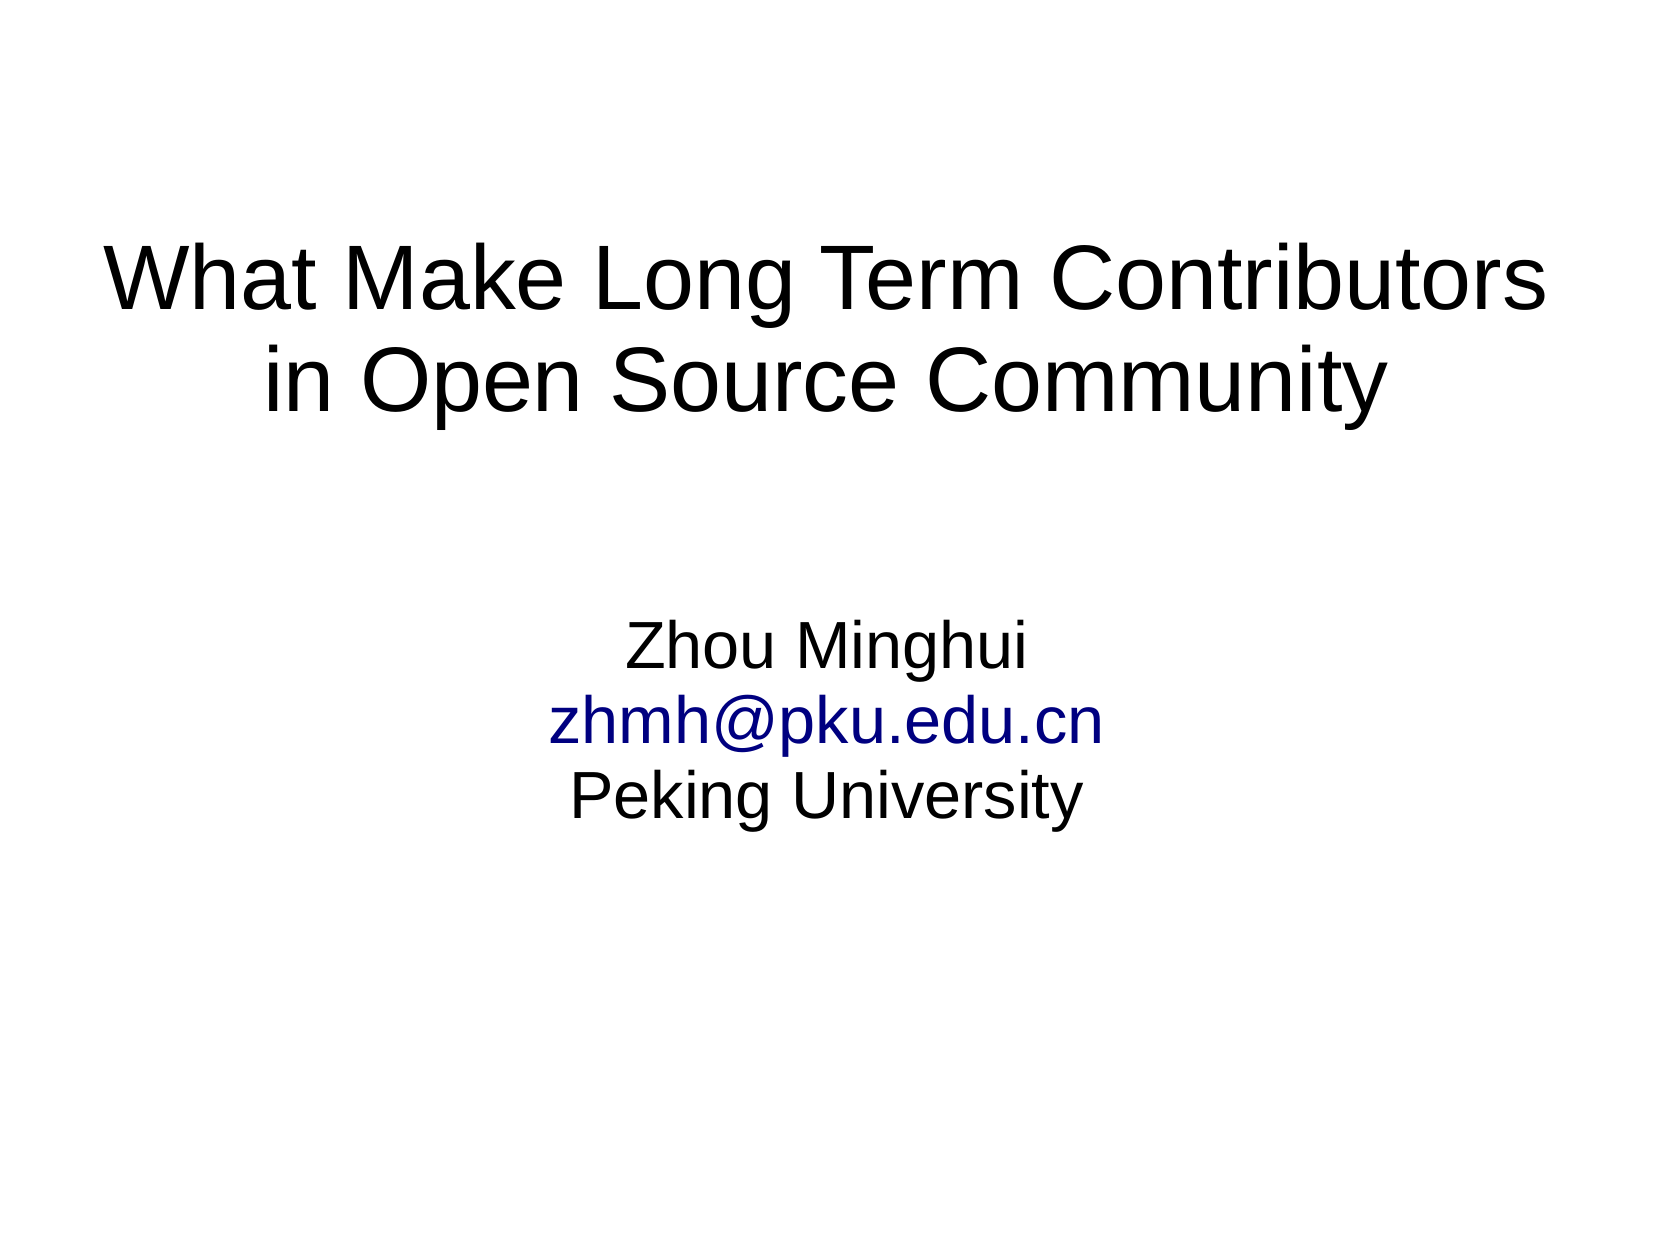

# What Make Long Term Contributors in Open Source Community
Zhou Minghui
zhmh@pku.edu.cn
Peking University